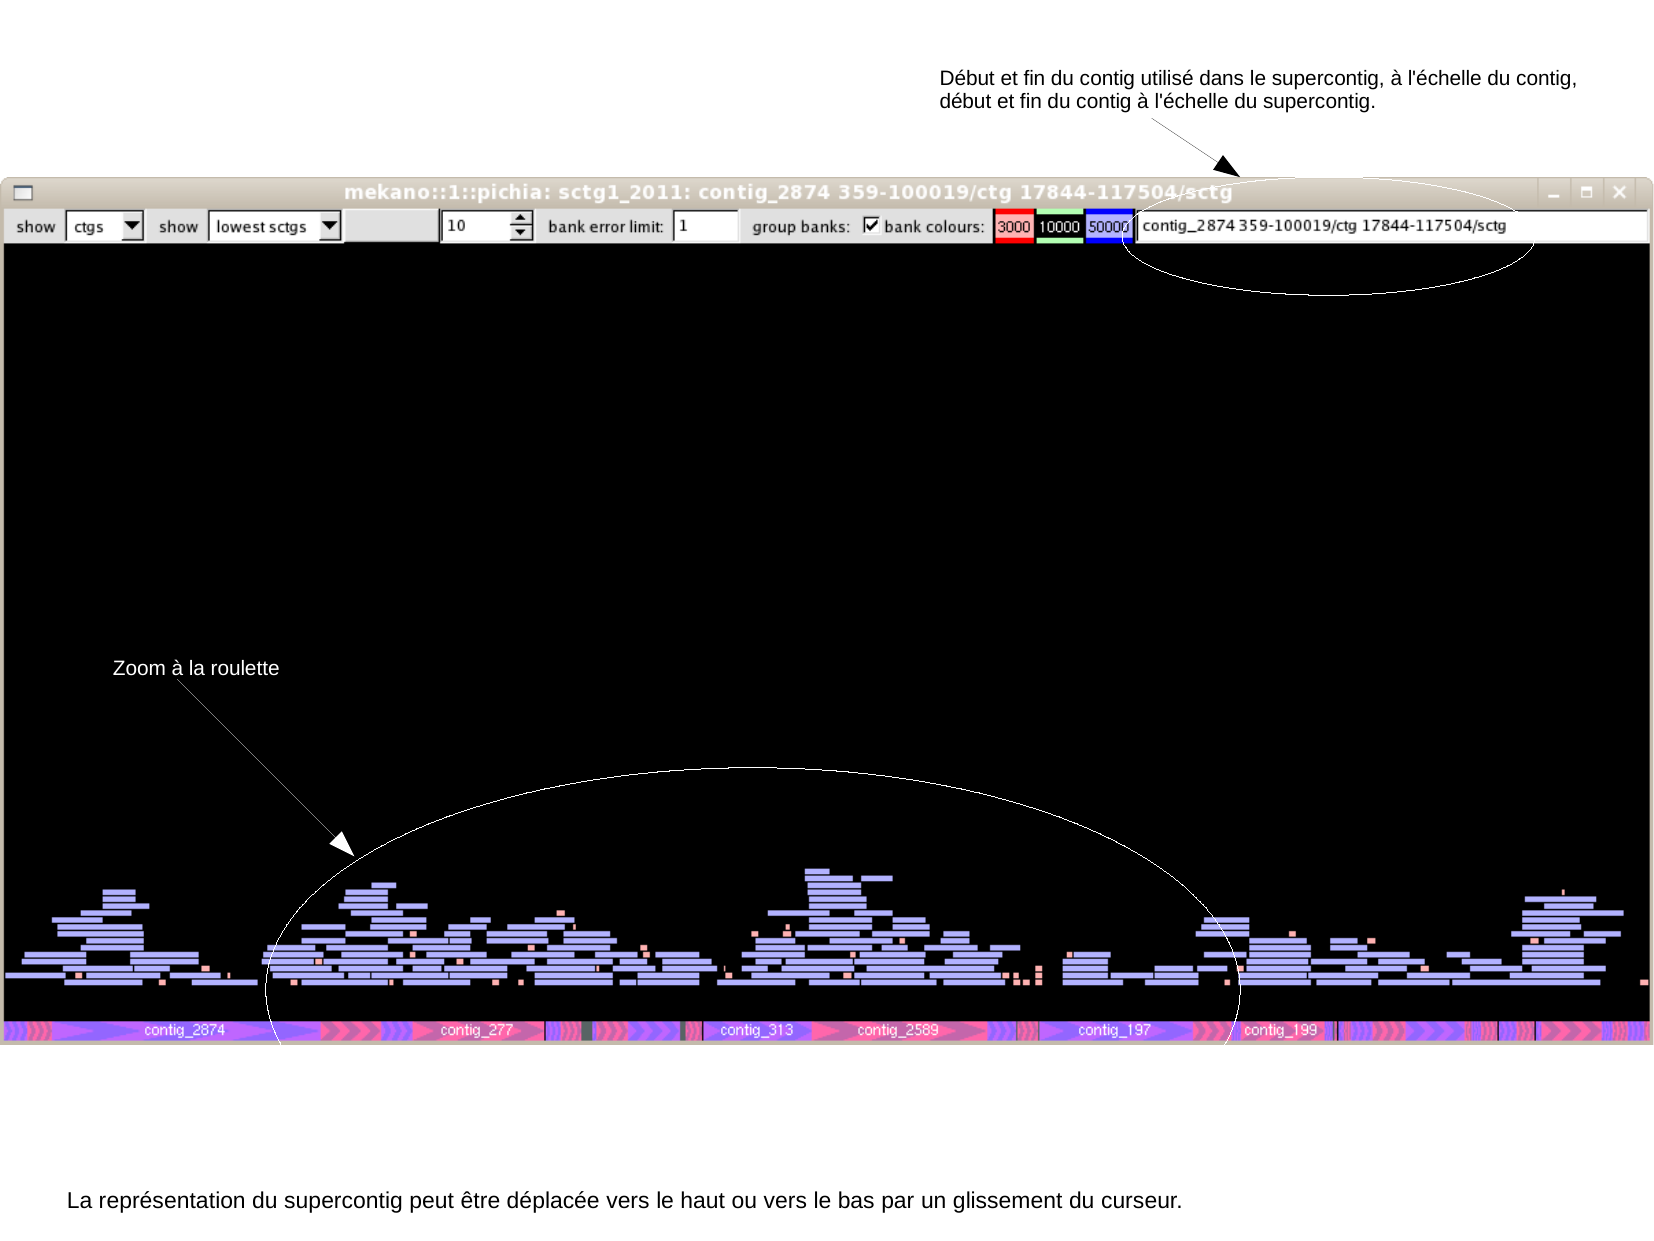

Début et fin du contig utilisé dans le supercontig, à l'échelle du contig,
début et fin du contig à l'échelle du supercontig.
Zoom à la roulette
La représentation du supercontig peut être déplacée vers le haut ou vers le bas par un glissement du curseur.